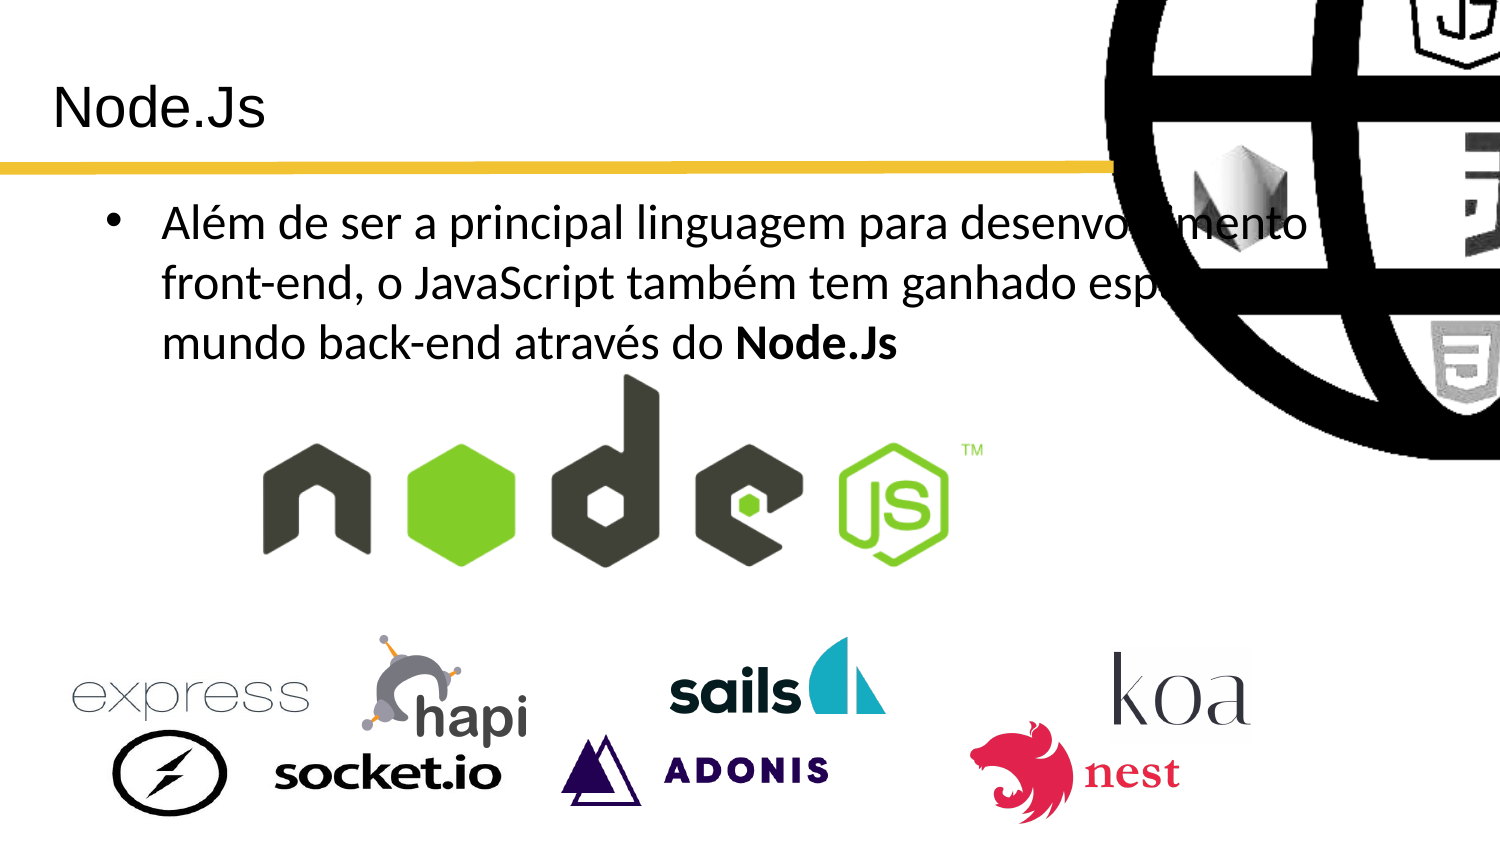

Node.Js
Além de ser a principal linguagem para desenvolvimento front-end, o JavaScript também tem ganhado espaço no mundo back-end através do Node.Js